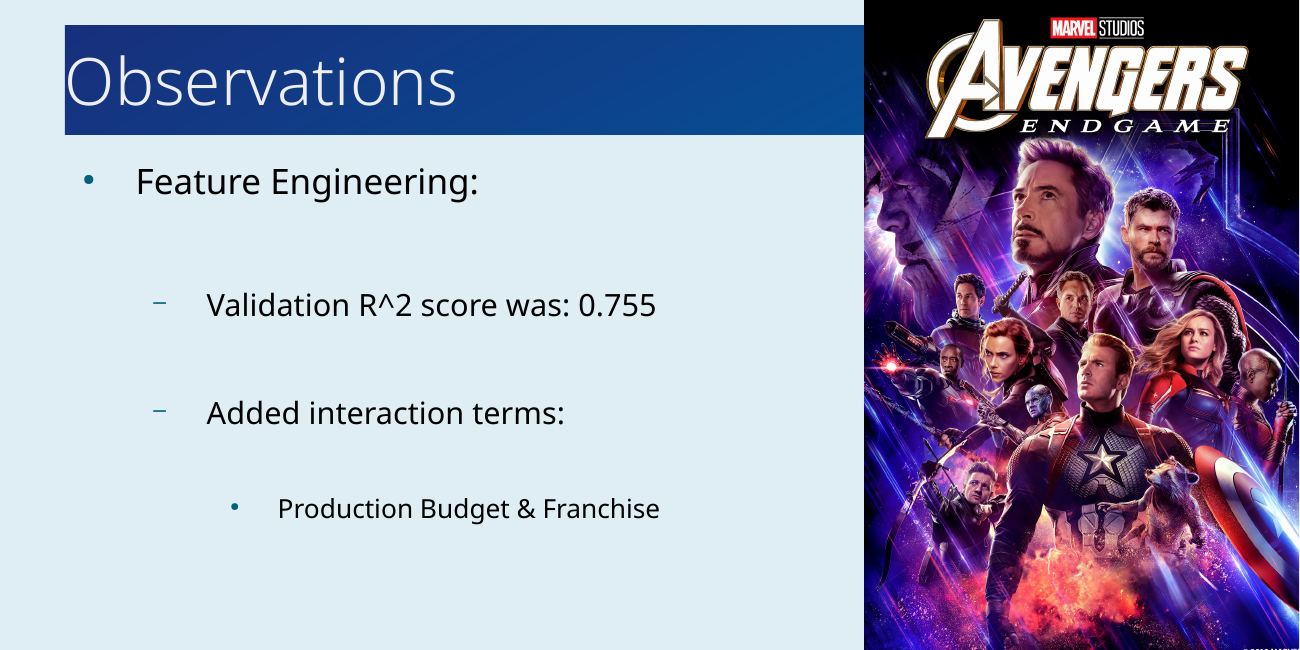

# Observations
Feature Engineering:
Validation R^2 score was: 0.755
Added interaction terms:
Production Budget & Franchise